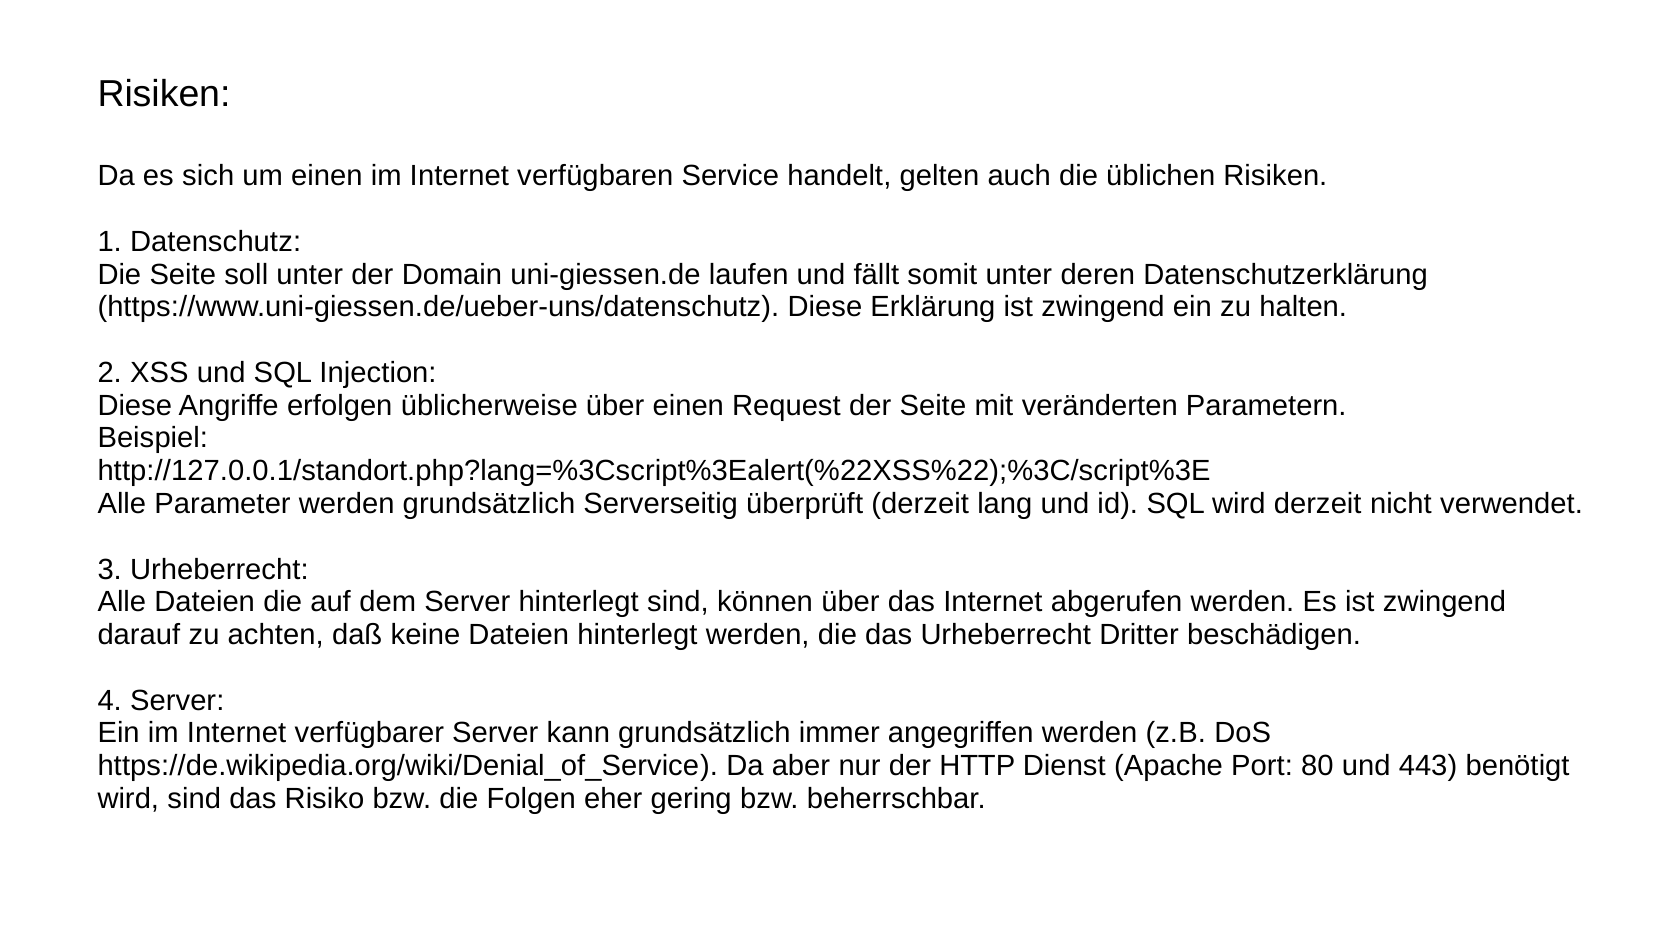

Risiken:
Da es sich um einen im Internet verfügbaren Service handelt, gelten auch die üblichen Risiken.
1. Datenschutz:
Die Seite soll unter der Domain uni-giessen.de laufen und fällt somit unter deren Datenschutzerklärung
(https://www.uni-giessen.de/ueber-uns/datenschutz). Diese Erklärung ist zwingend ein zu halten.
2. XSS und SQL Injection:
Diese Angriffe erfolgen üblicherweise über einen Request der Seite mit veränderten Parametern.
Beispiel:
http://127.0.0.1/standort.php?lang=%3Cscript%3Ealert(%22XSS%22);%3C/script%3E
Alle Parameter werden grundsätzlich Serverseitig überprüft (derzeit lang und id). SQL wird derzeit nicht verwendet.
3. Urheberrecht:
Alle Dateien die auf dem Server hinterlegt sind, können über das Internet abgerufen werden. Es ist zwingend darauf zu achten, daß keine Dateien hinterlegt werden, die das Urheberrecht Dritter beschädigen.
4. Server:
Ein im Internet verfügbarer Server kann grundsätzlich immer angegriffen werden (z.B. DoS https://de.wikipedia.org/wiki/Denial_of_Service). Da aber nur der HTTP Dienst (Apache Port: 80 und 443) benötigt wird, sind das Risiko bzw. die Folgen eher gering bzw. beherrschbar.